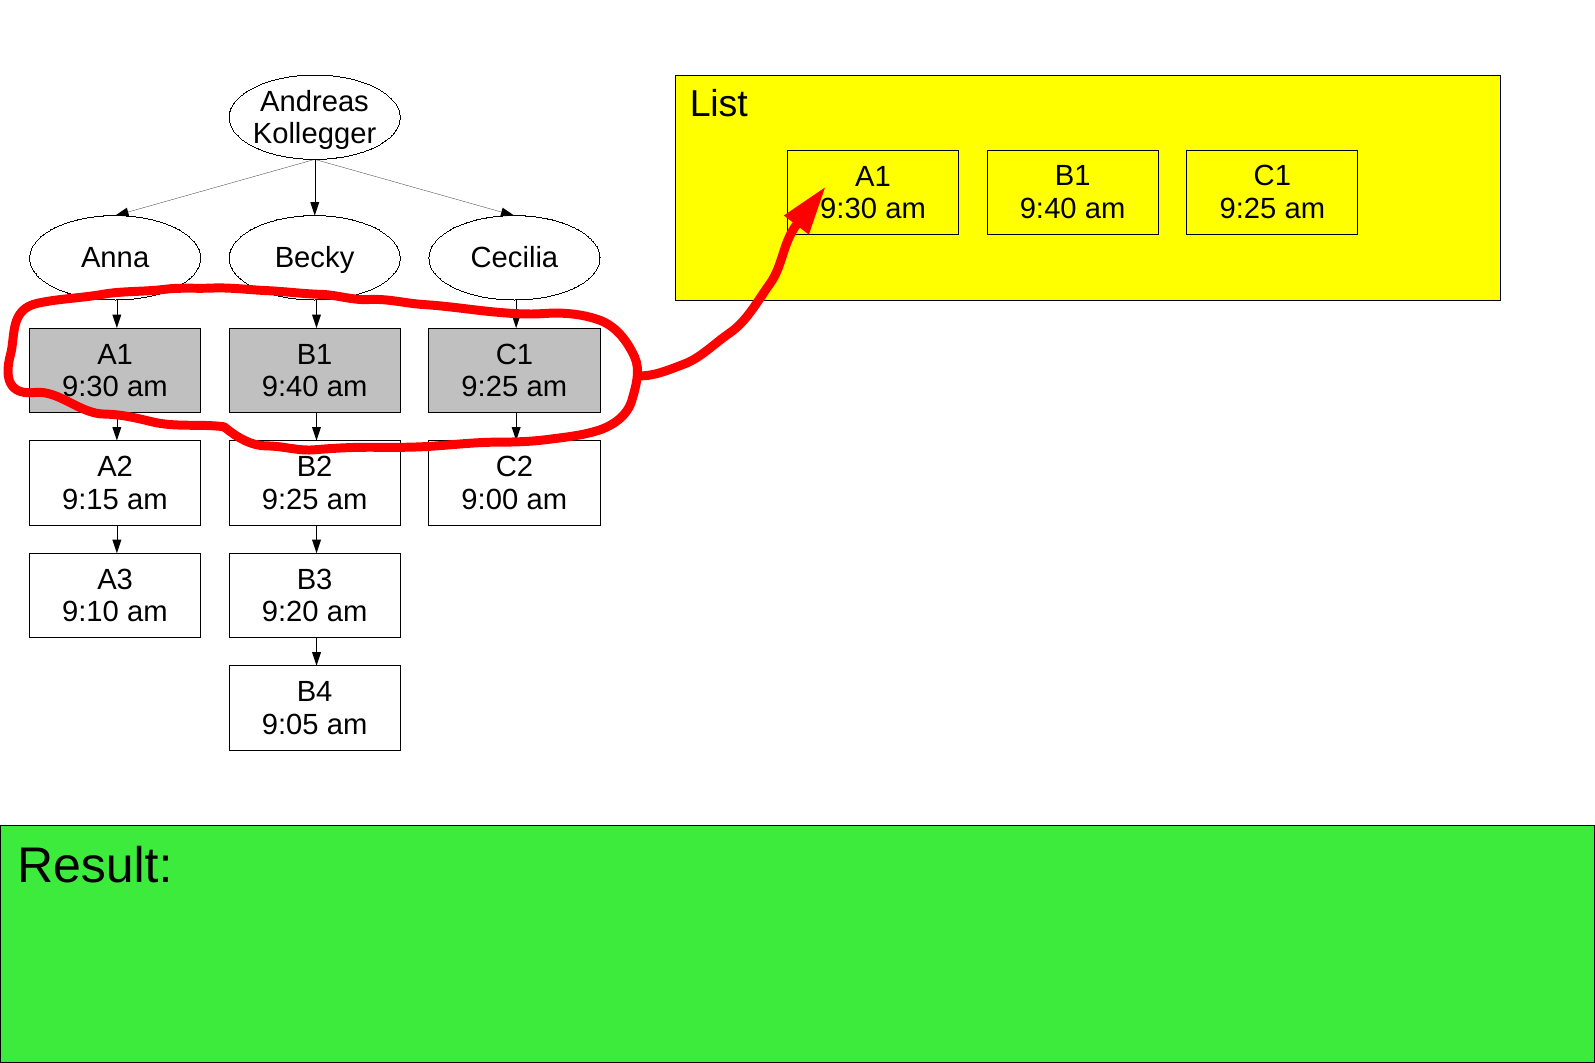

Andreas
Kollegger
List
A1
9:30 am
B1
9:40 am
C1
9:25 am
Anna
Becky
Cecilia
A1
9:30 am
B1
9:40 am
C1
9:25 am
B2
9:25 am
C2
9:00 am
A2
9:15 am
B3
9:20 am
A3
9:10 am
B4
9:05 am
Result: